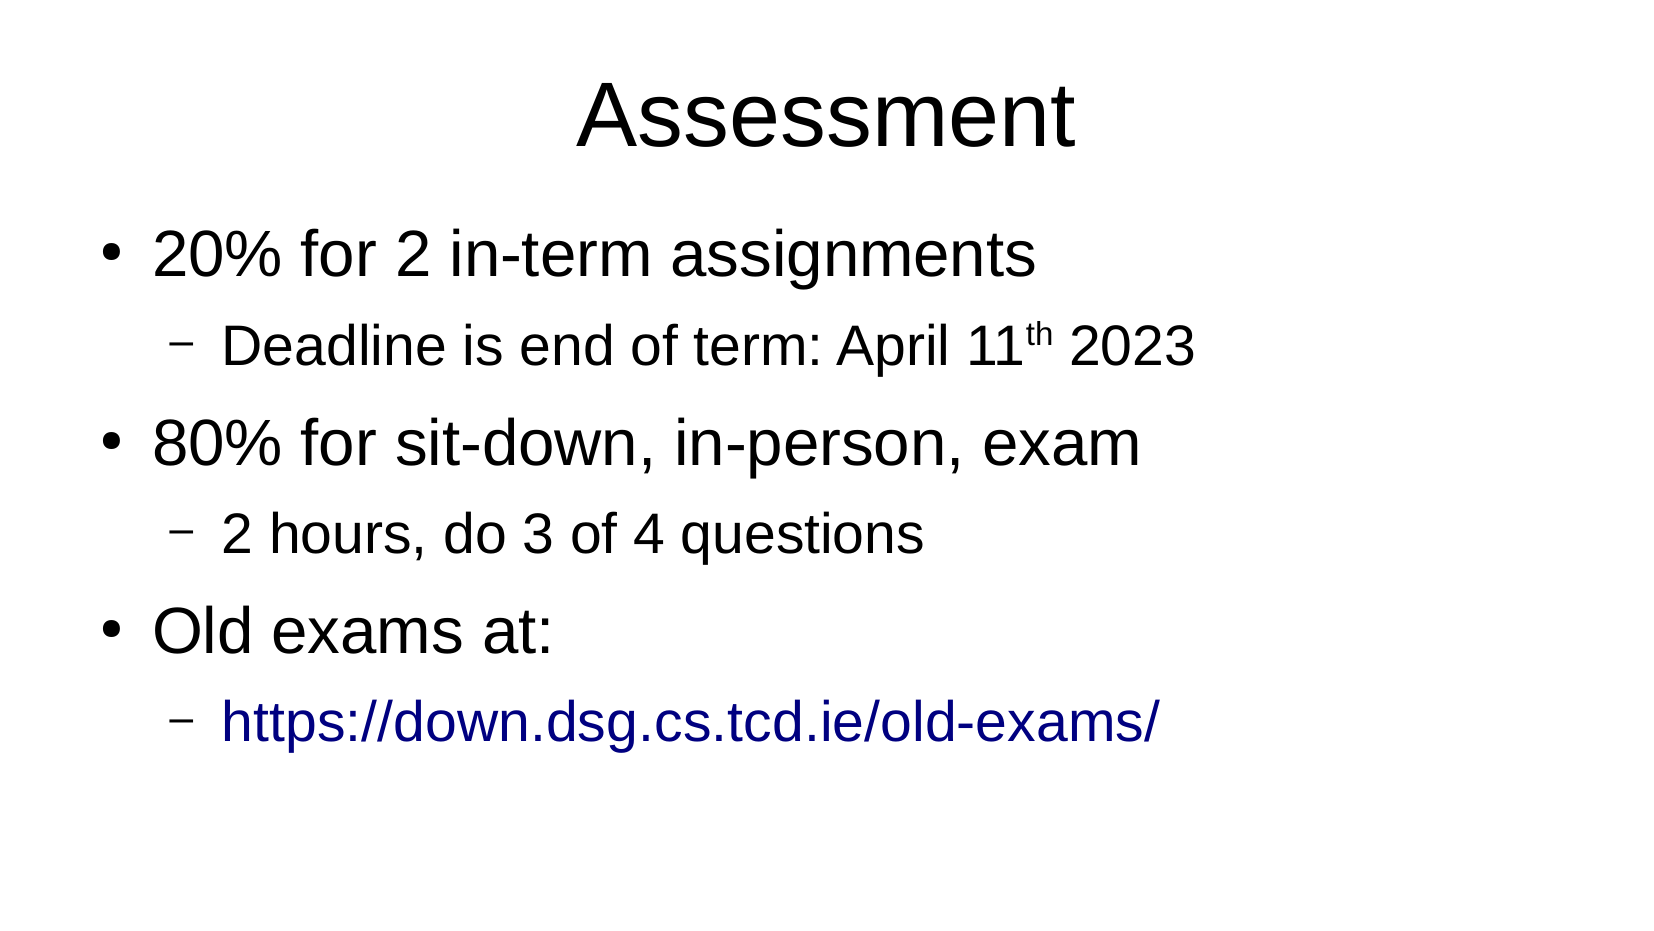

# Assessment
20% for 2 in-term assignments
Deadline is end of term: April 11th 2023
80% for sit-down, in-person, exam
2 hours, do 3 of 4 questions
Old exams at:
https://down.dsg.cs.tcd.ie/old-exams/